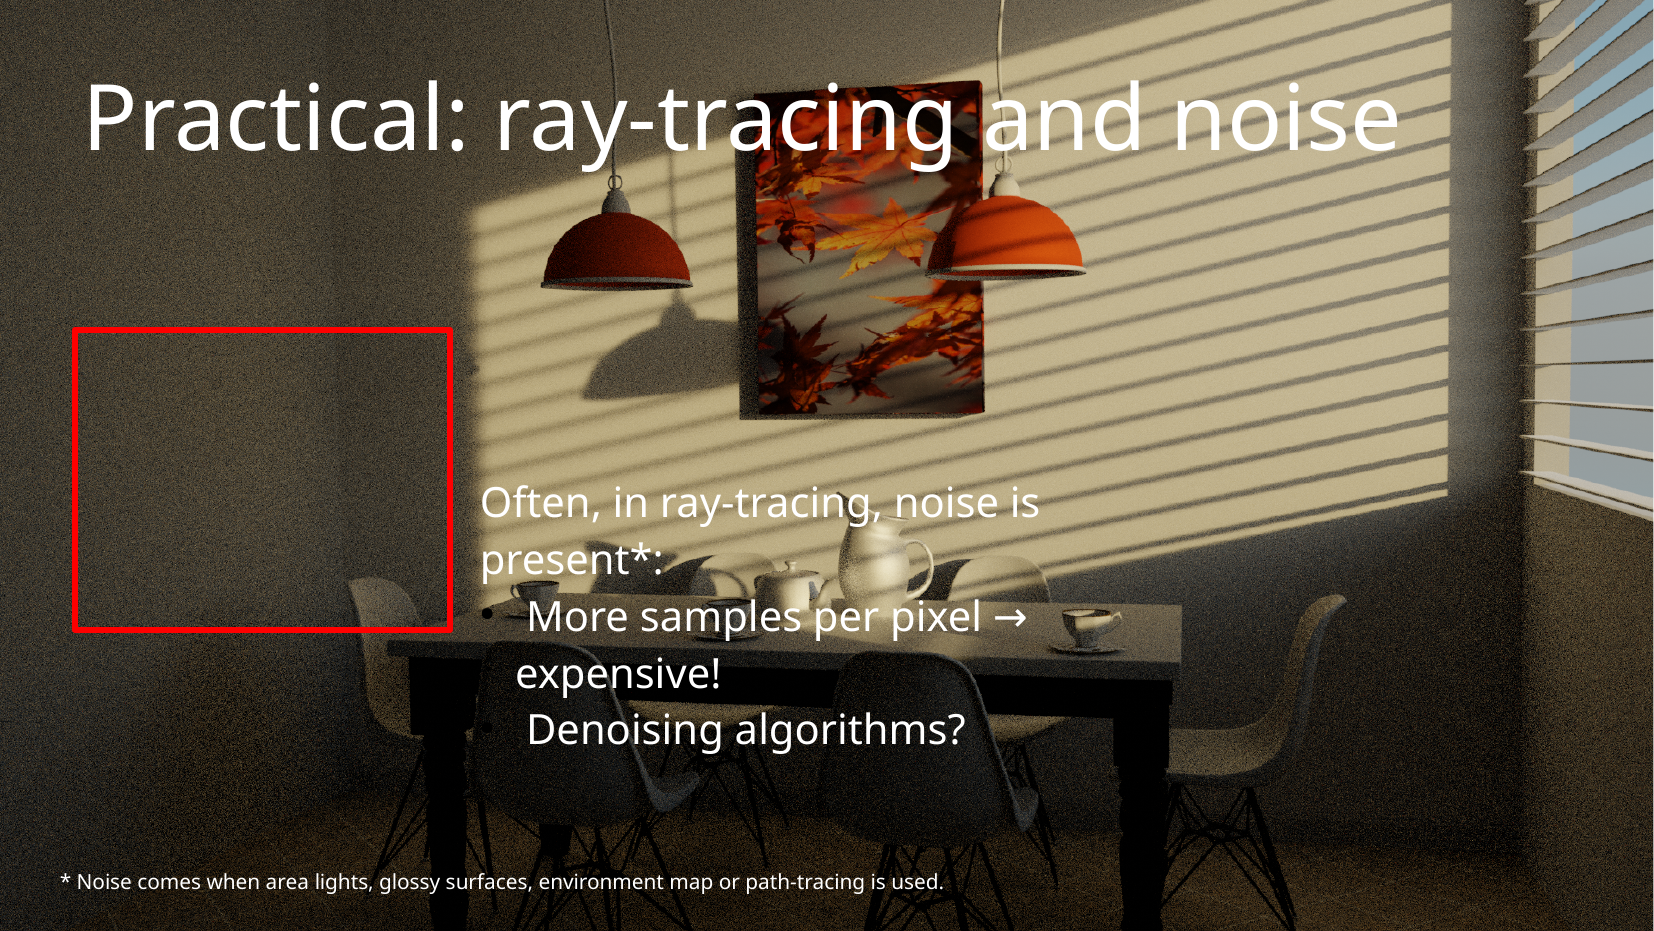

# Practical: ray-tracing and noise
Often, in ray-tracing, noise is present*:
 More samples per pixel → expensive!
 Denoising algorithms?
* Noise comes when area lights, glossy surfaces, environment map or path-tracing is used.